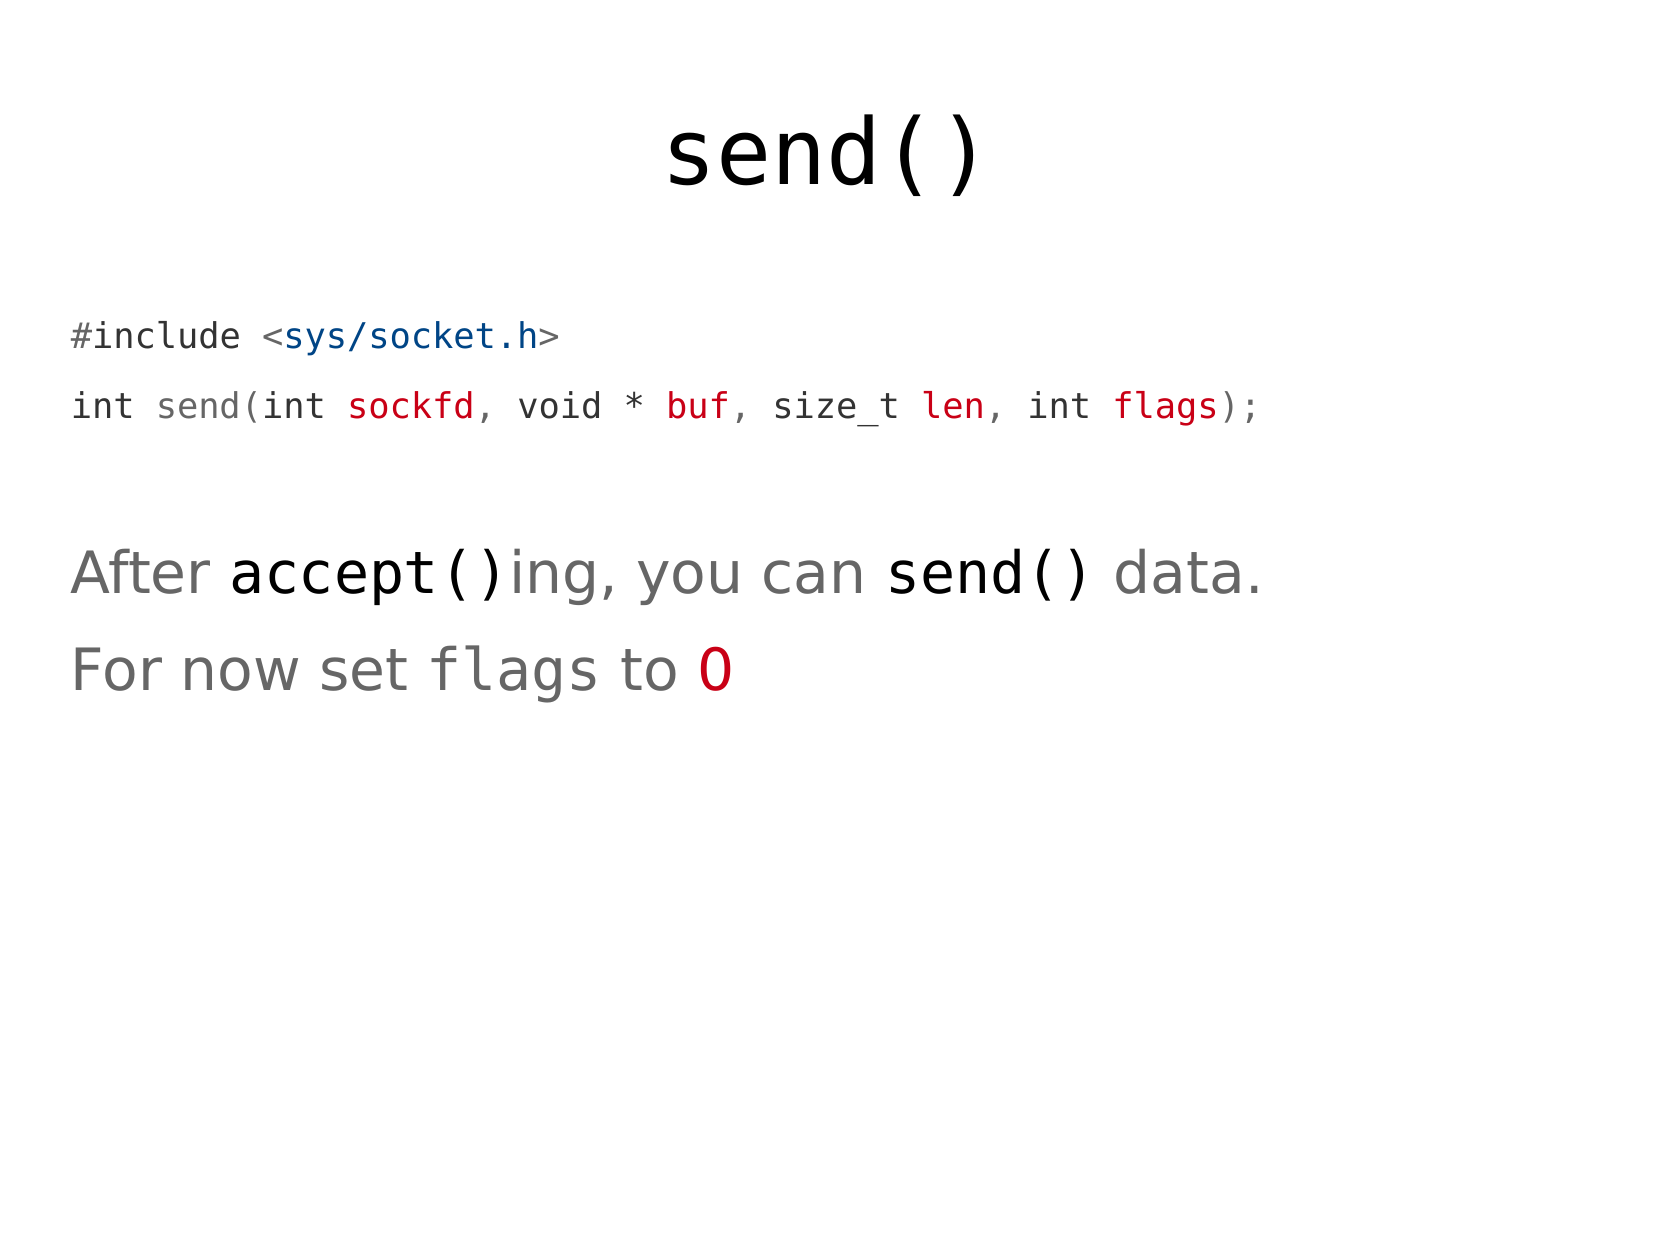

# send()
#include <sys/socket.h>
int send(int sockfd, void * buf, size_t len, int flags);
After accept()ing, you can send() data.
For now set flags to 0